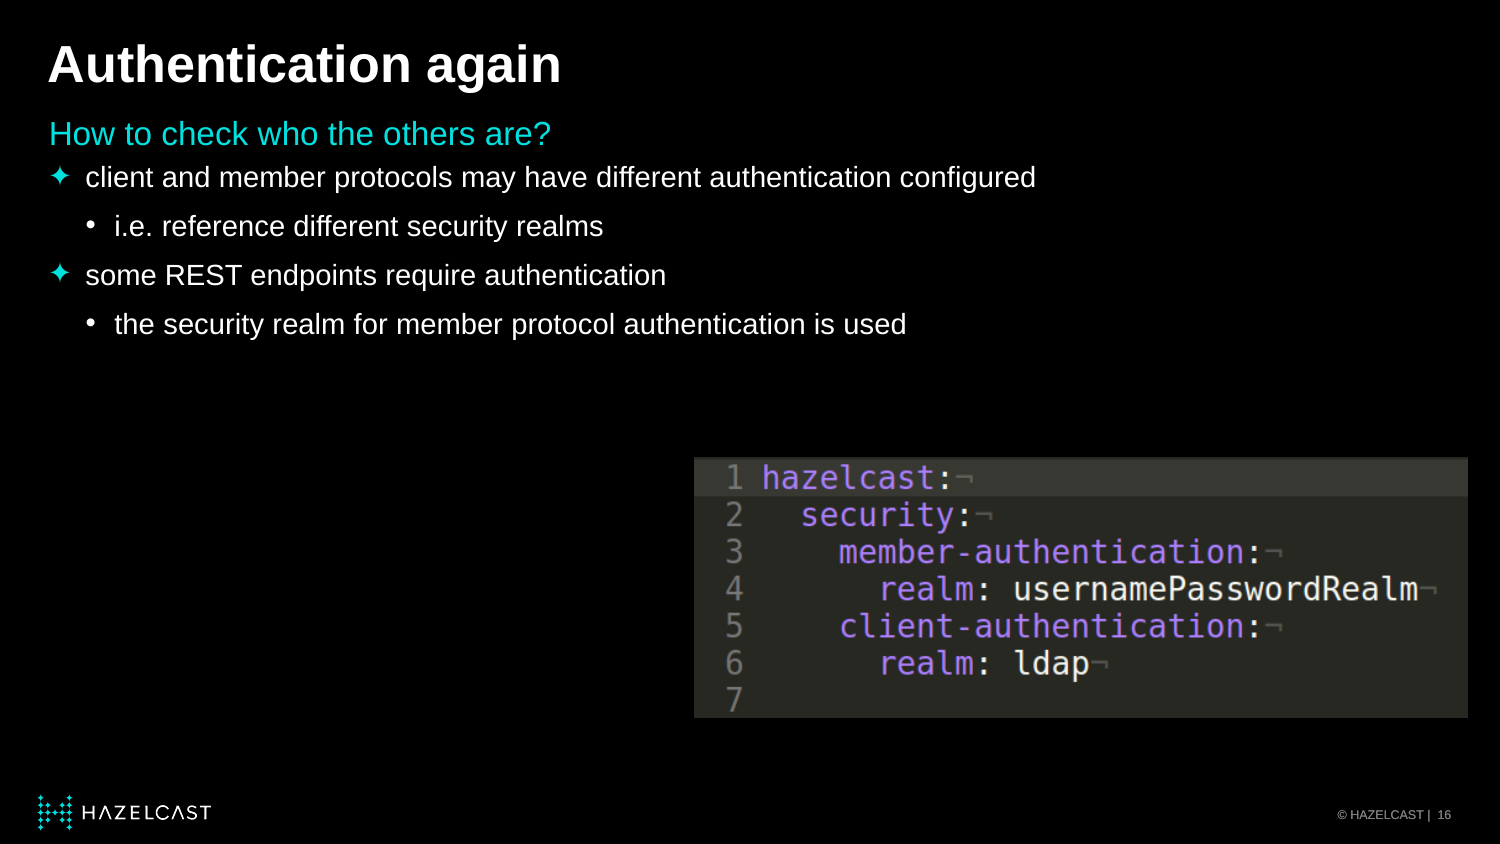

# Authentication again
How to check who the others are?
client and member protocols may have different authentication configured
i.e. reference different security realms
some REST endpoints require authentication
the security realm for member protocol authentication is used